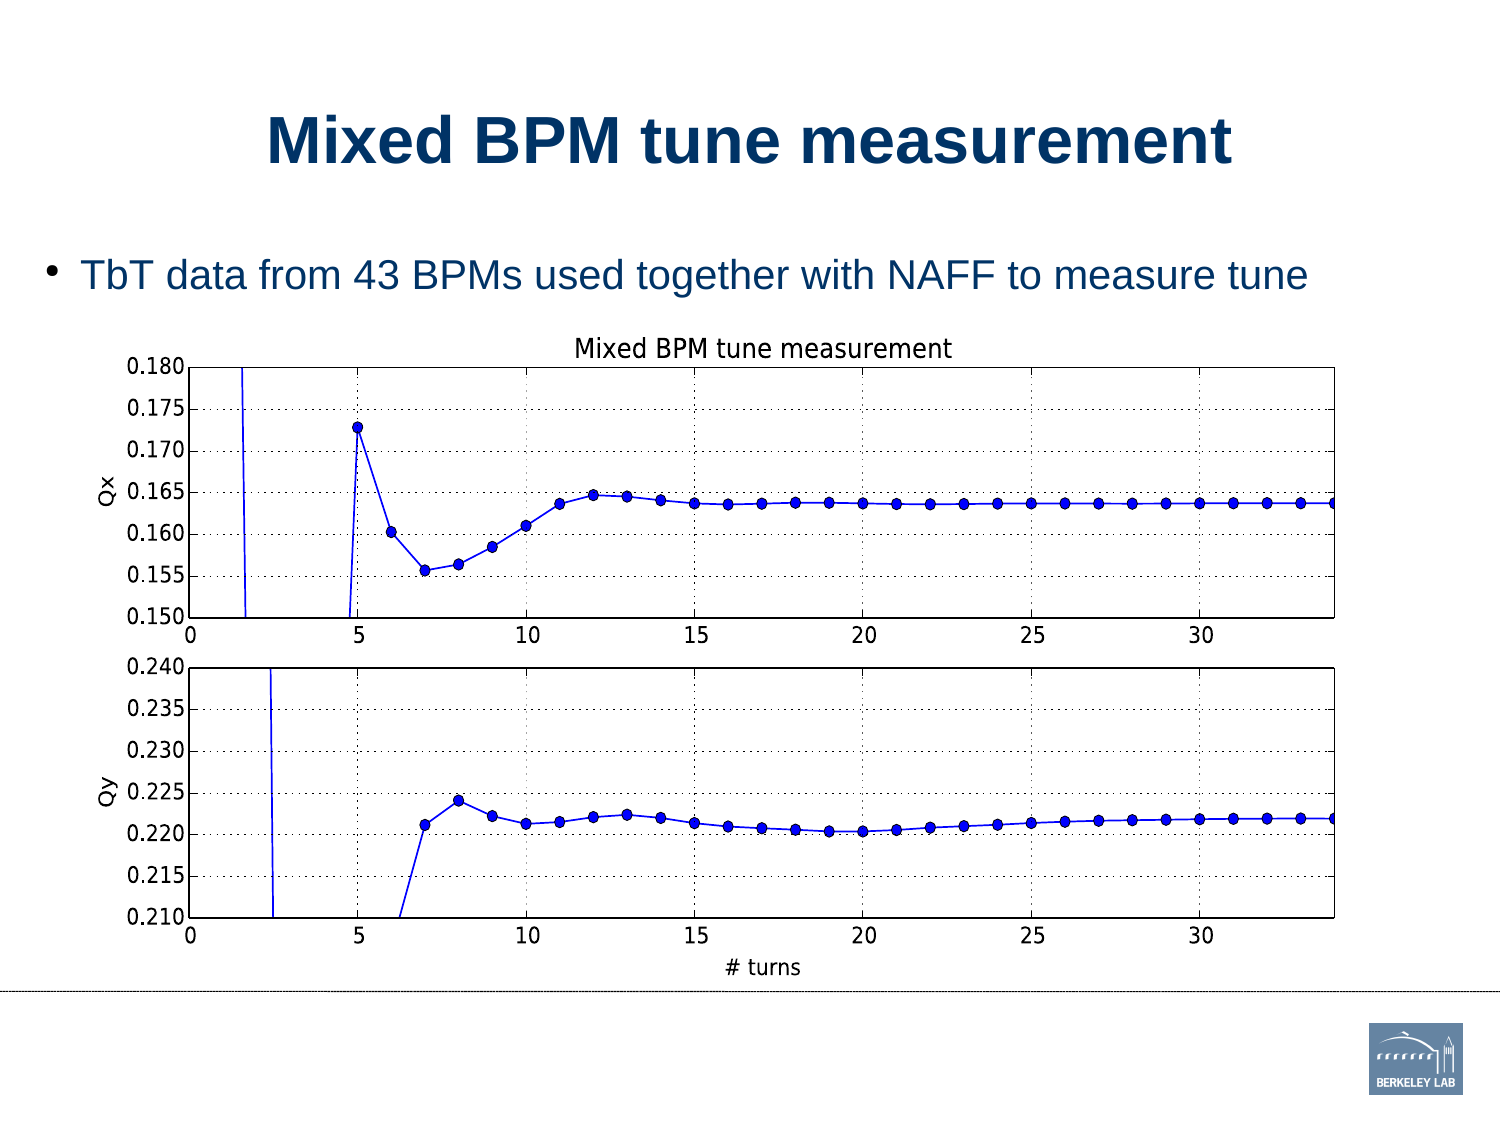

# Mixed BPM tune measurement
TbT data from 43 BPMs used together with NAFF to measure tune